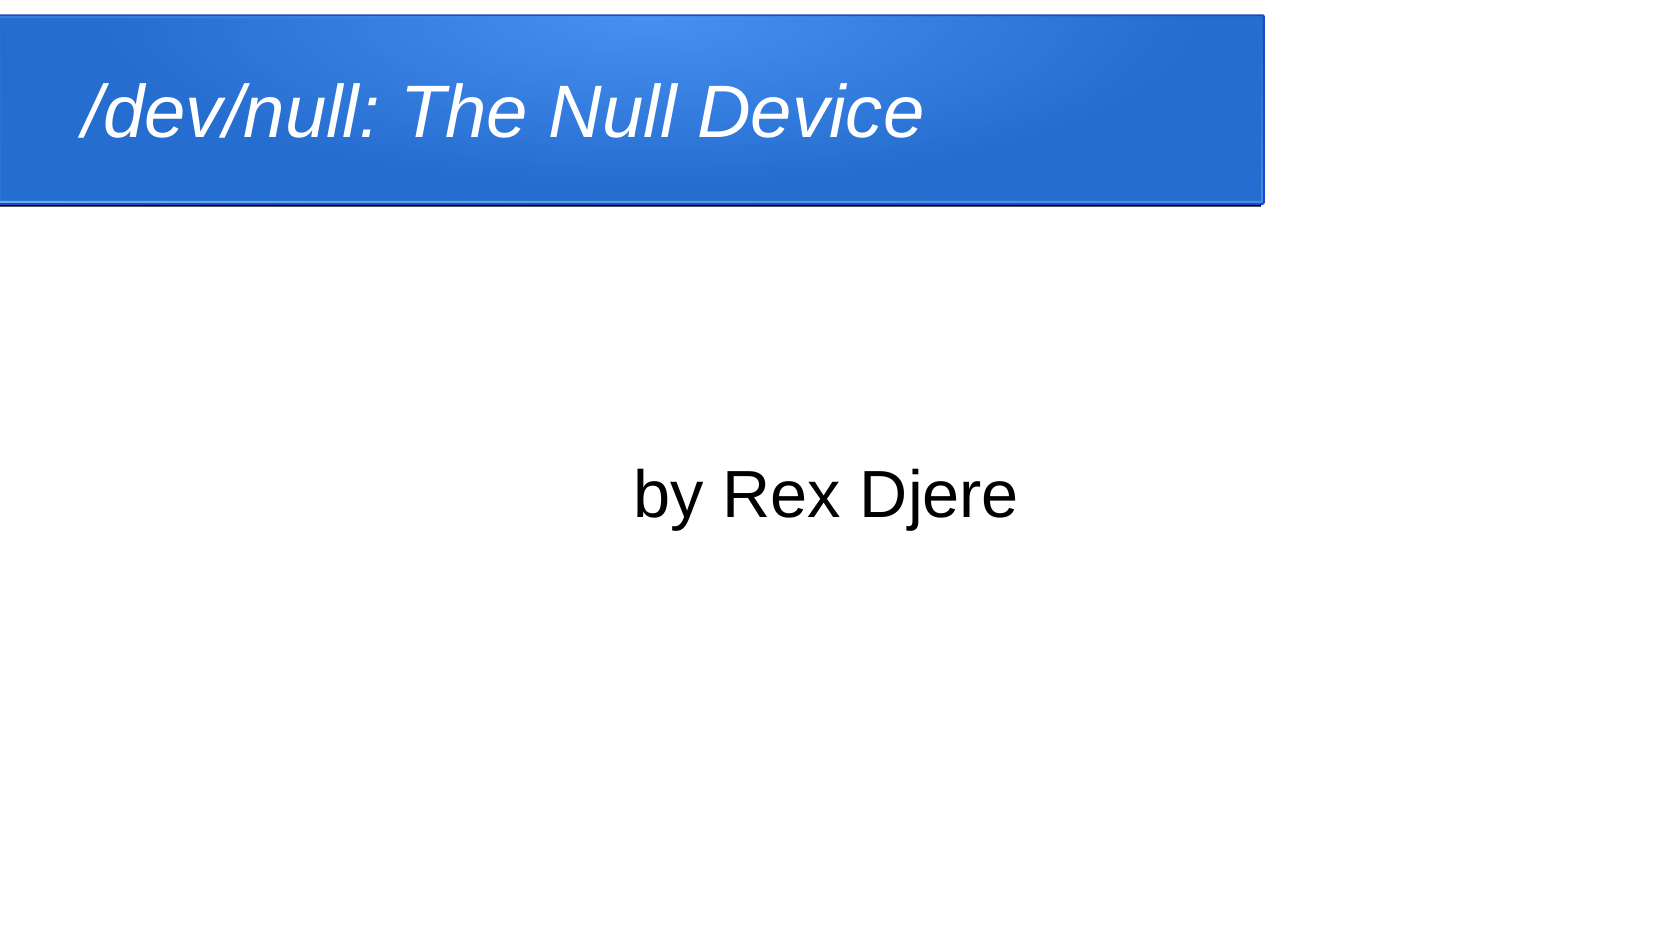

# /dev/null: The Null Device
by Rex Djere